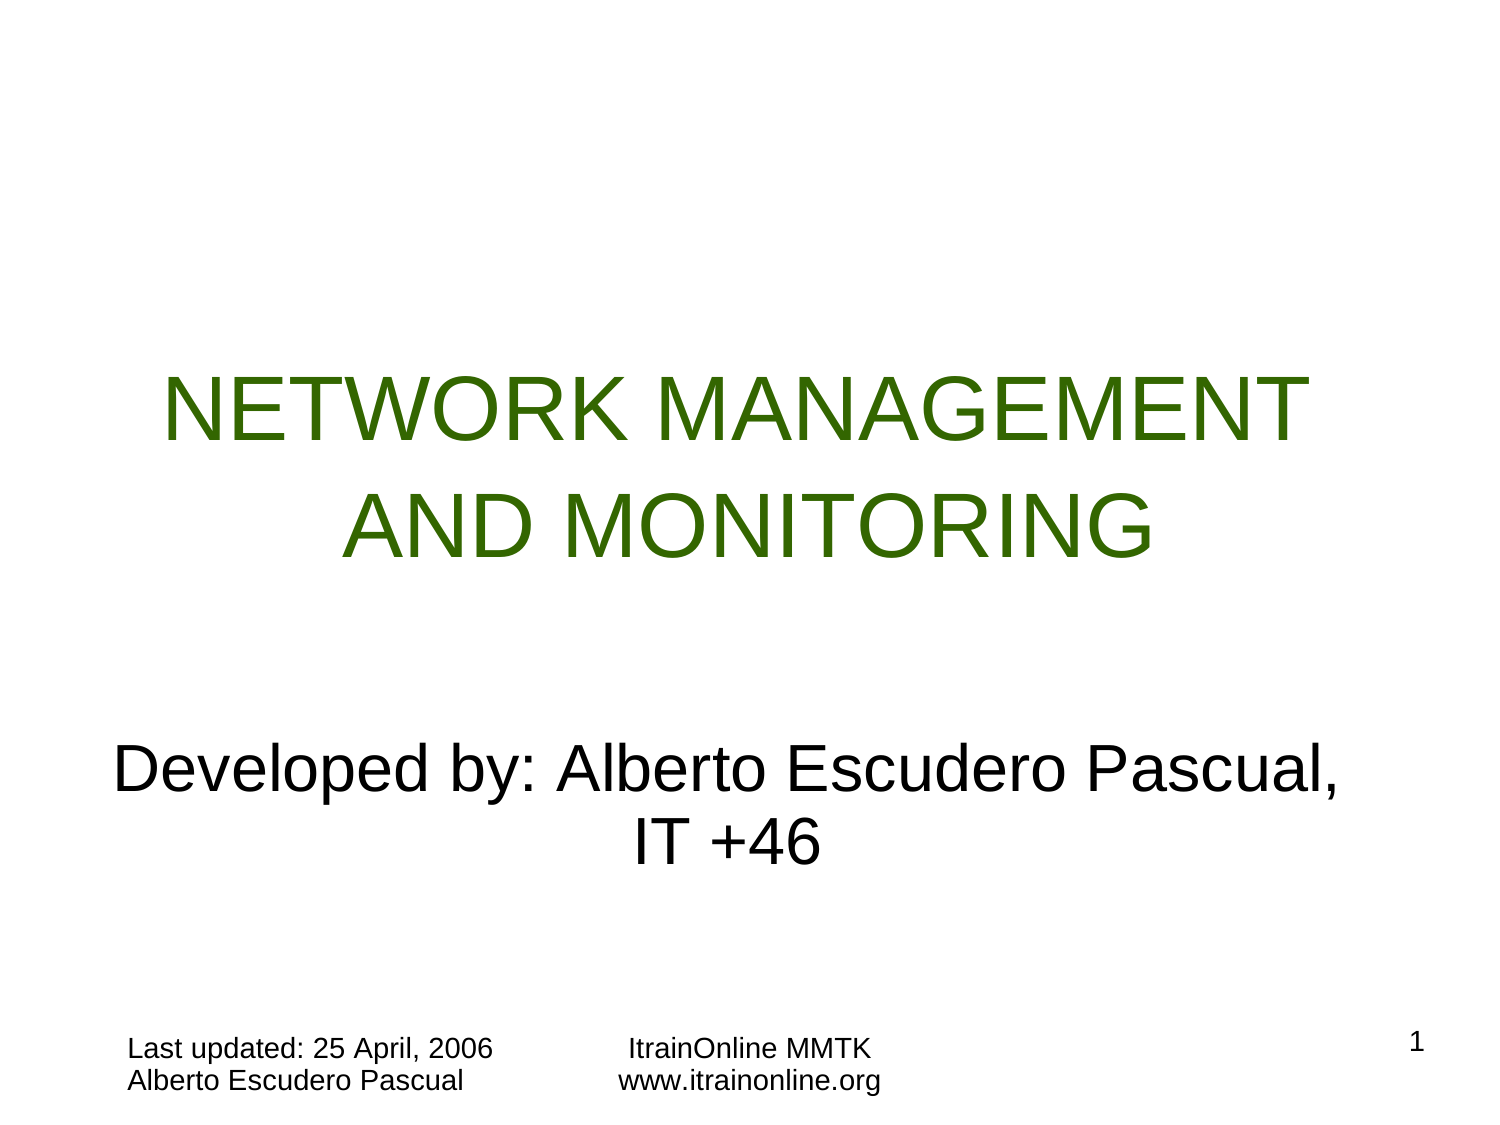

NETWORK MANAGEMENT
AND MONITORING
Developed by: Alberto Escudero Pascual, IT +46
1